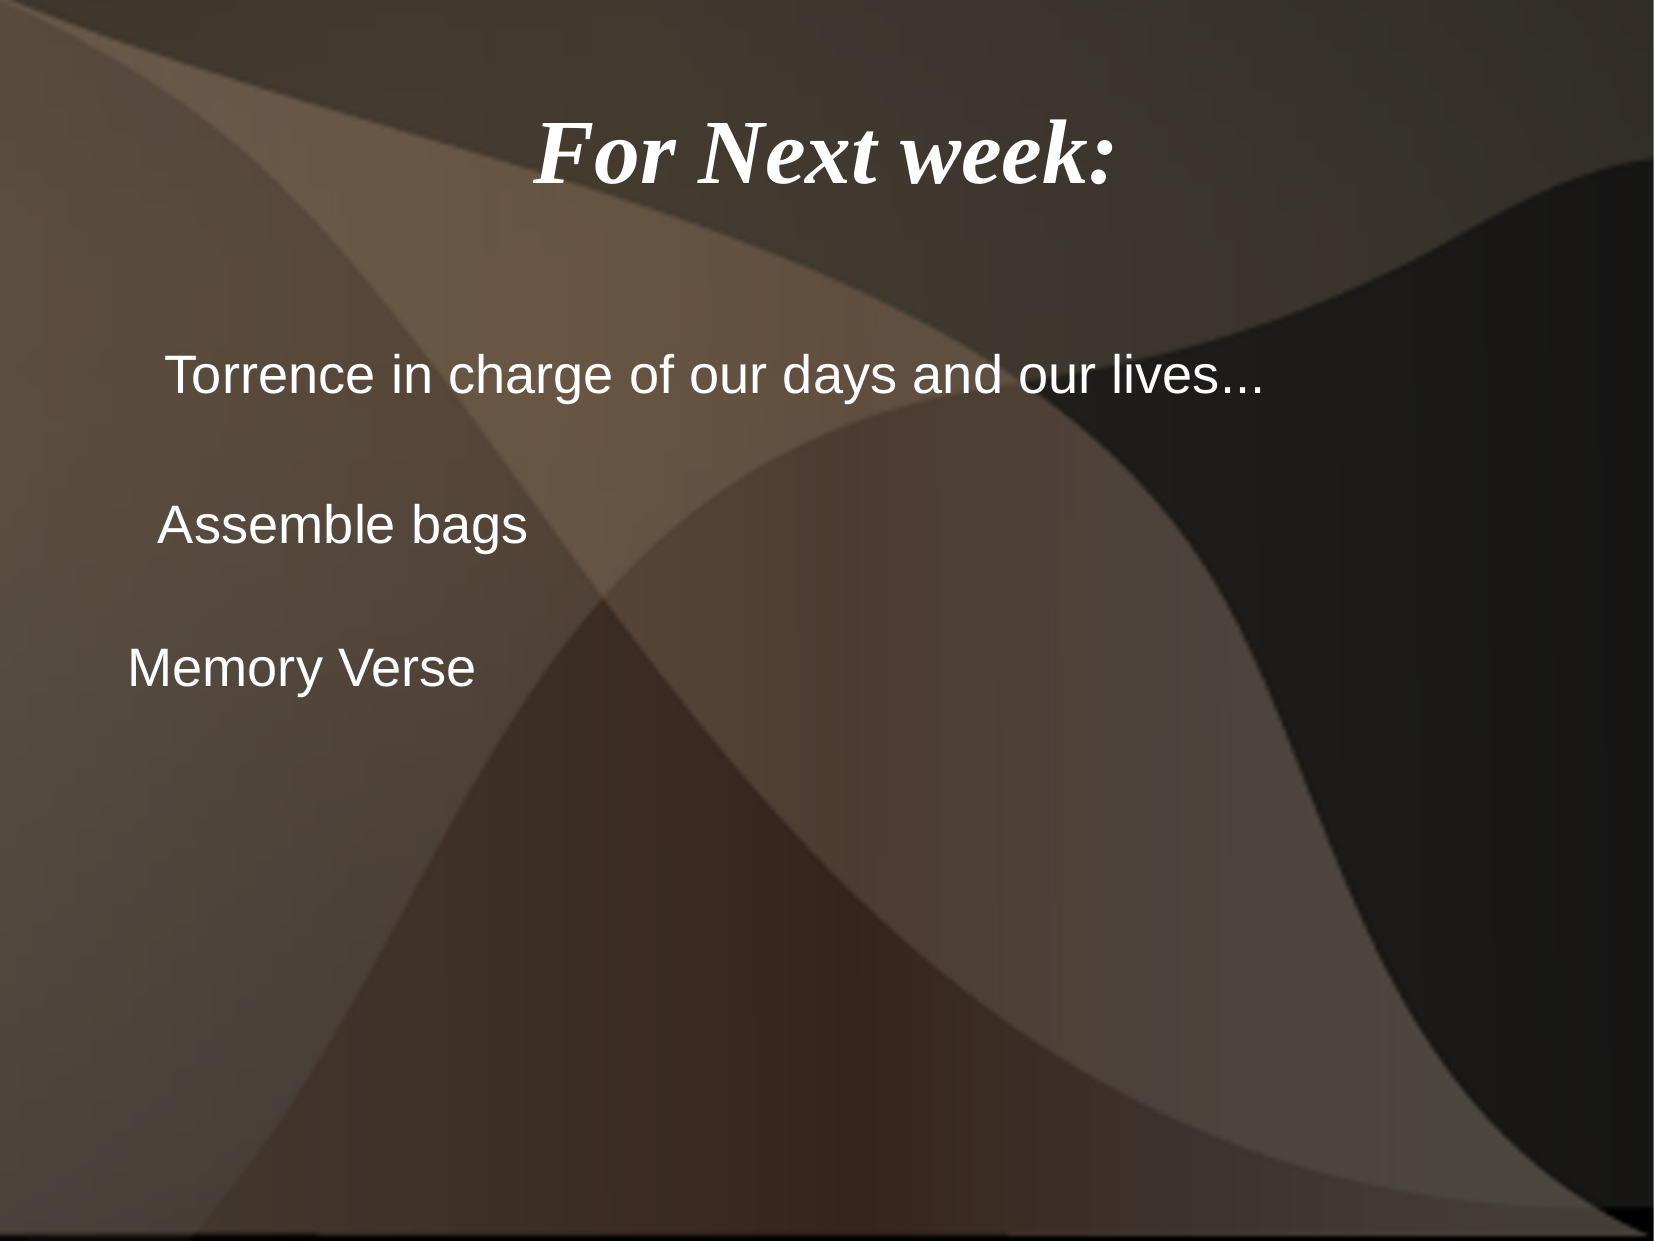

# For Next week:
Torrence in charge of our days and our lives...
Assemble bags
Memory Verse